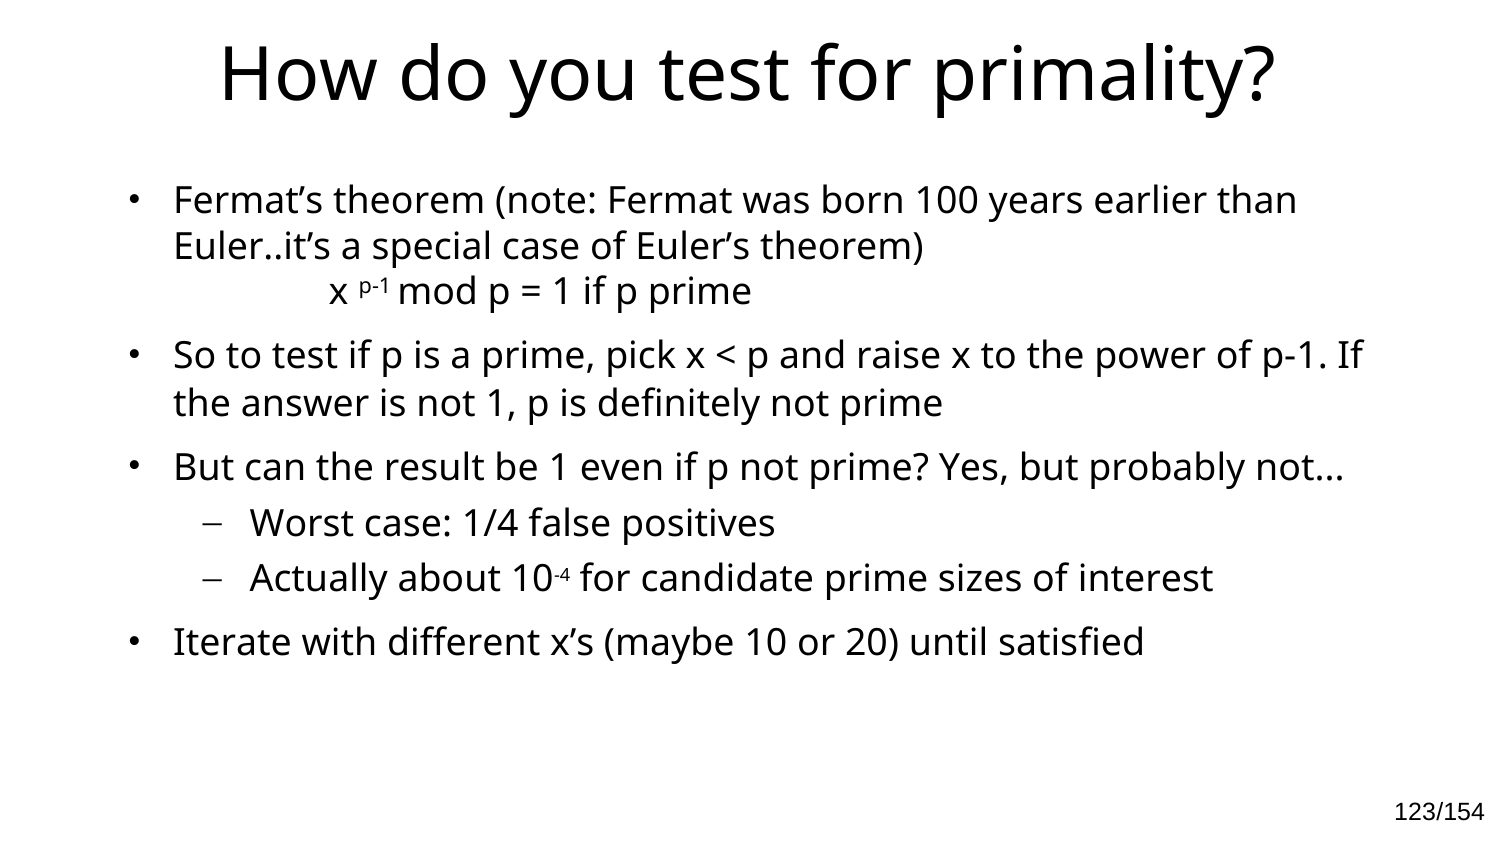

# How do you test for primality?
Fermat’s theorem (note: Fermat was born 100 years earlier than Euler..it’s a special case of Euler’s theorem)
 x p-1 mod p = 1 if p prime
So to test if p is a prime, pick x < p and raise x to the power of p-1. If the answer is not 1, p is definitely not prime
But can the result be 1 even if p not prime? Yes, but probably not...
Worst case: 1/4 false positives
Actually about 10-4 for candidate prime sizes of interest
Iterate with different x’s (maybe 10 or 20) until satisfied